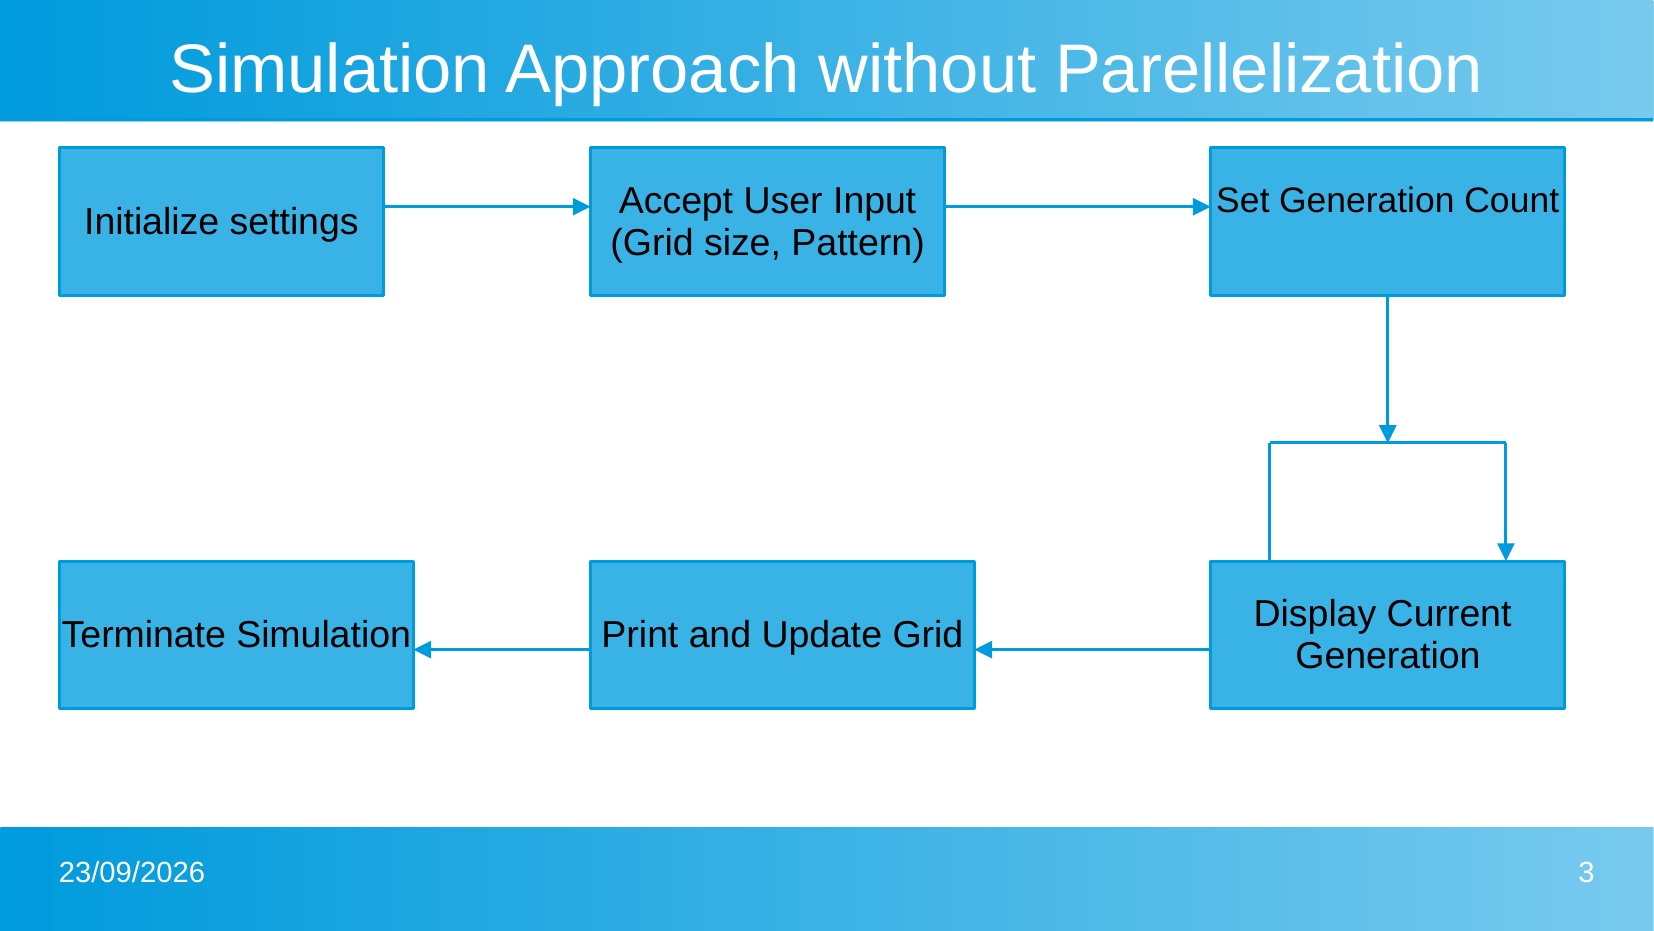

# Simulation Approach without Parellelization
Initialize settings
Accept User Input
(Grid size, Pattern)
Set Generation Count
Terminate Simulation
Print and Update Grid
Display Current
Generation
3